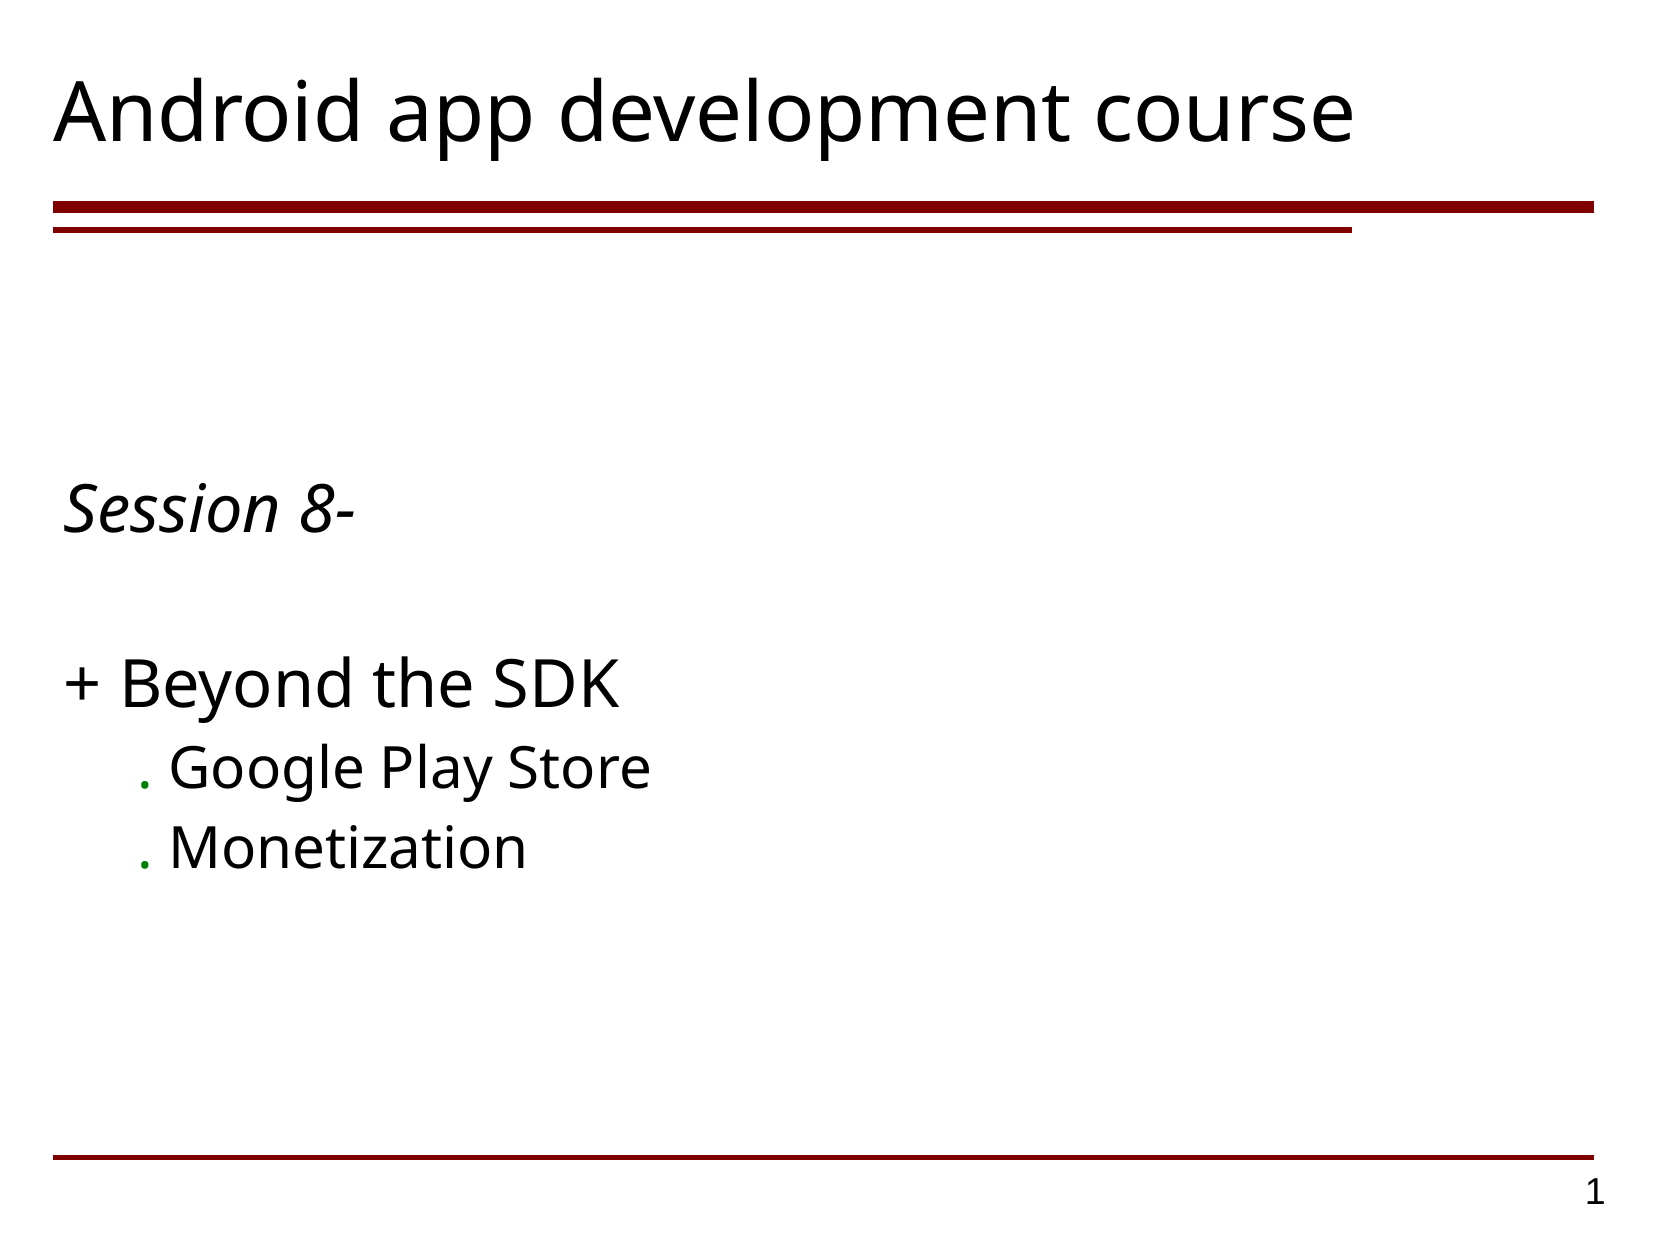

# Android app development course
Session 8-
+ Beyond the SDK
	. Google Play Store
	. Monetization